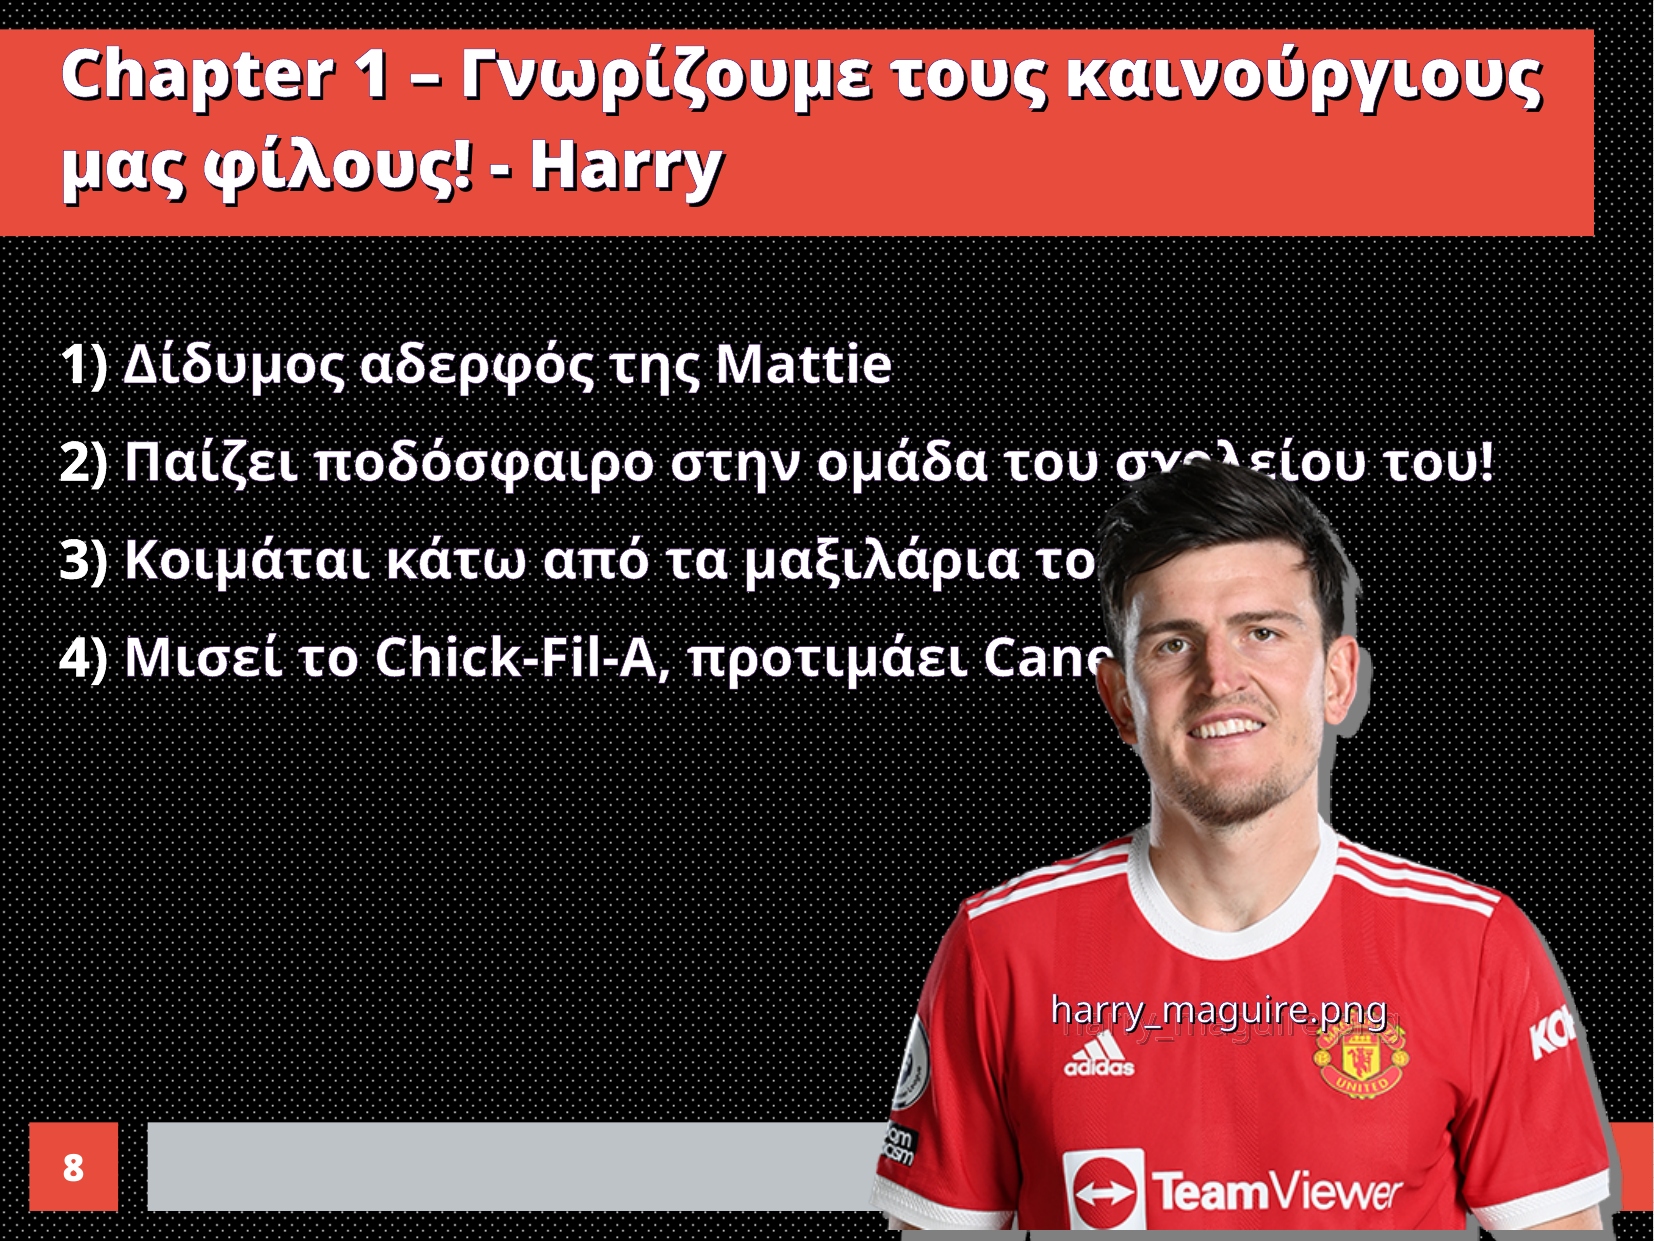

# Chapter 1 – Γνωρίζουμε τους καινούργιους μας φίλους! - Harry
 Δίδυμος αδερφός της Mattie
 Παίζει ποδόσφαιρο στην ομάδα του σχολείου του!
 Κοιμάται κάτω από τα μαξιλάρια του
 Μισεί το Chick-Fil-A, προτιμάει Cane’s
harry_maguire.png
8